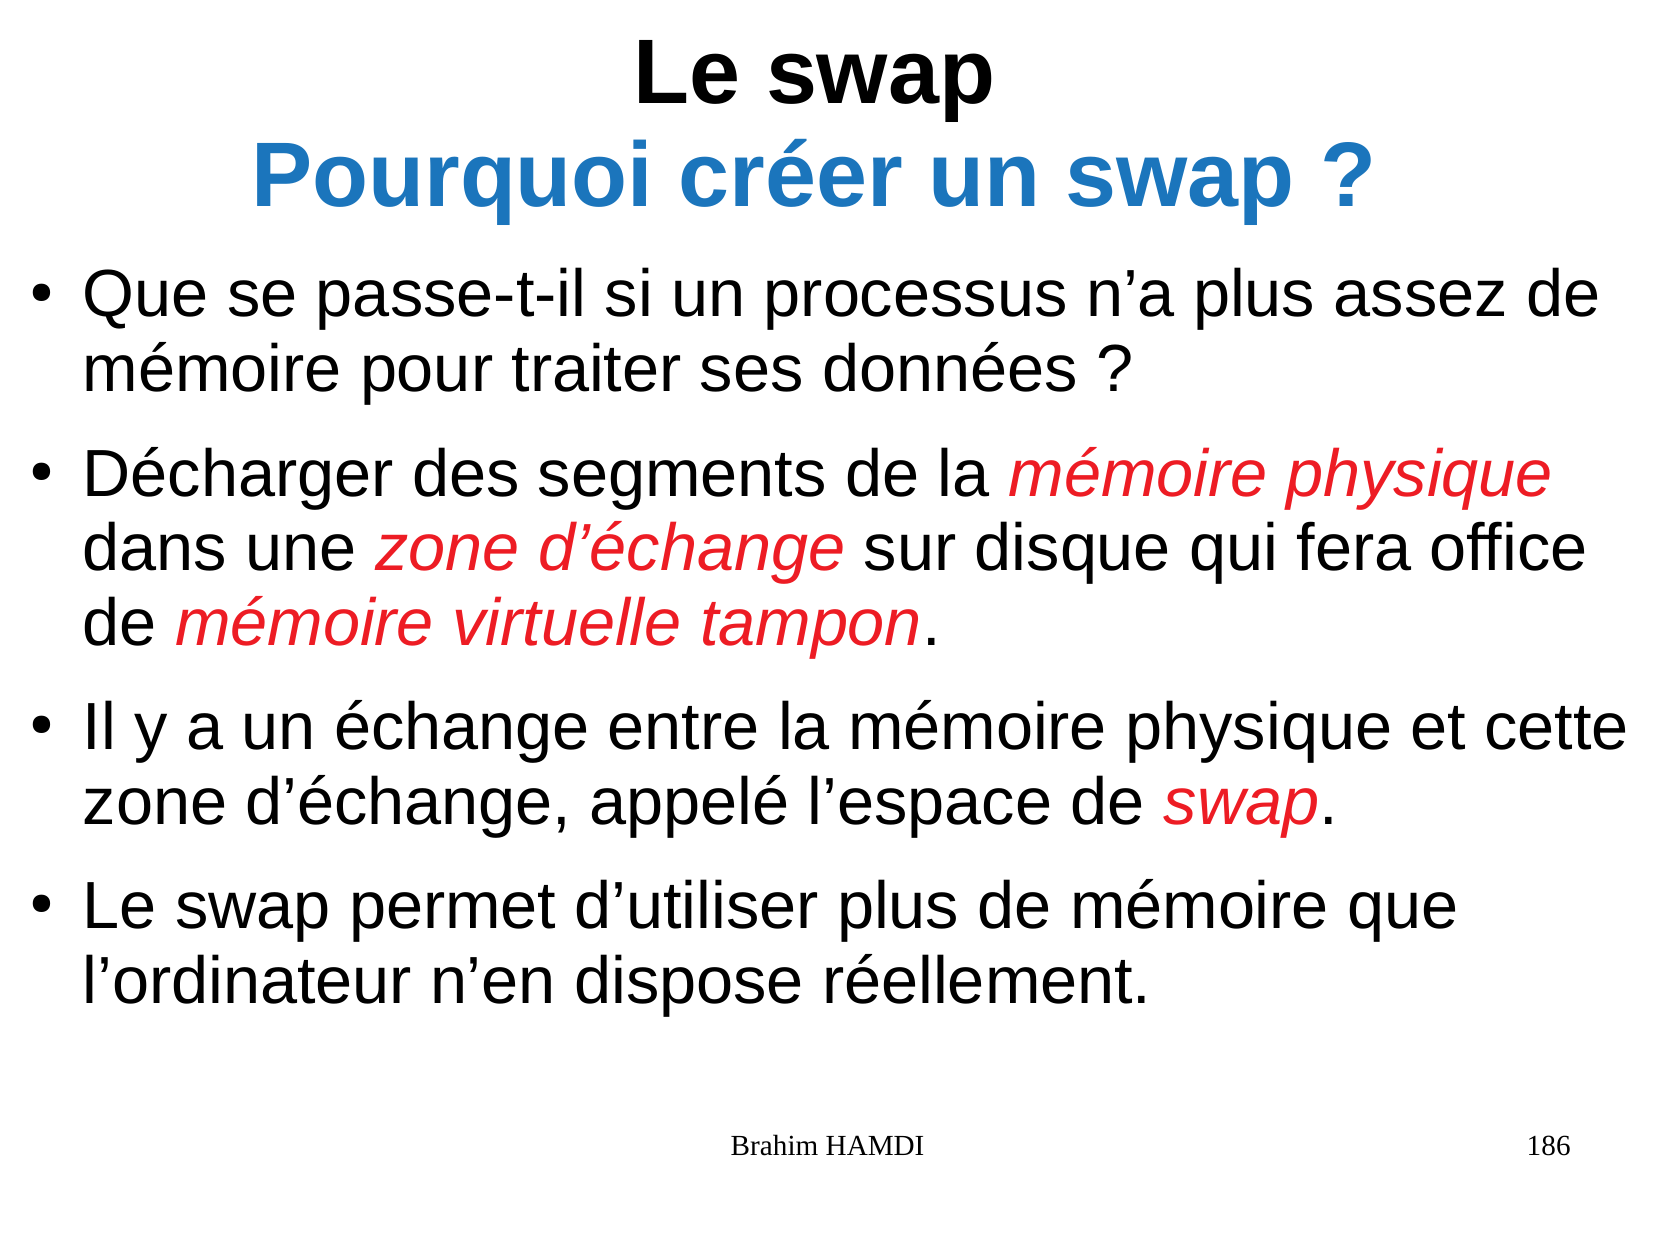

# Le swap Pourquoi créer un swap ?
Que se passe-t-il si un processus n’a plus assez de mémoire pour traiter ses données ?
Décharger des segments de la mémoire physique dans une zone d’échange sur disque qui fera office de mémoire virtuelle tampon.
Il y a un échange entre la mémoire physique et cette zone d’échange, appelé l’espace de swap.
Le swap permet d’utiliser plus de mémoire que l’ordinateur n’en dispose réellement.
Brahim HAMDI
186